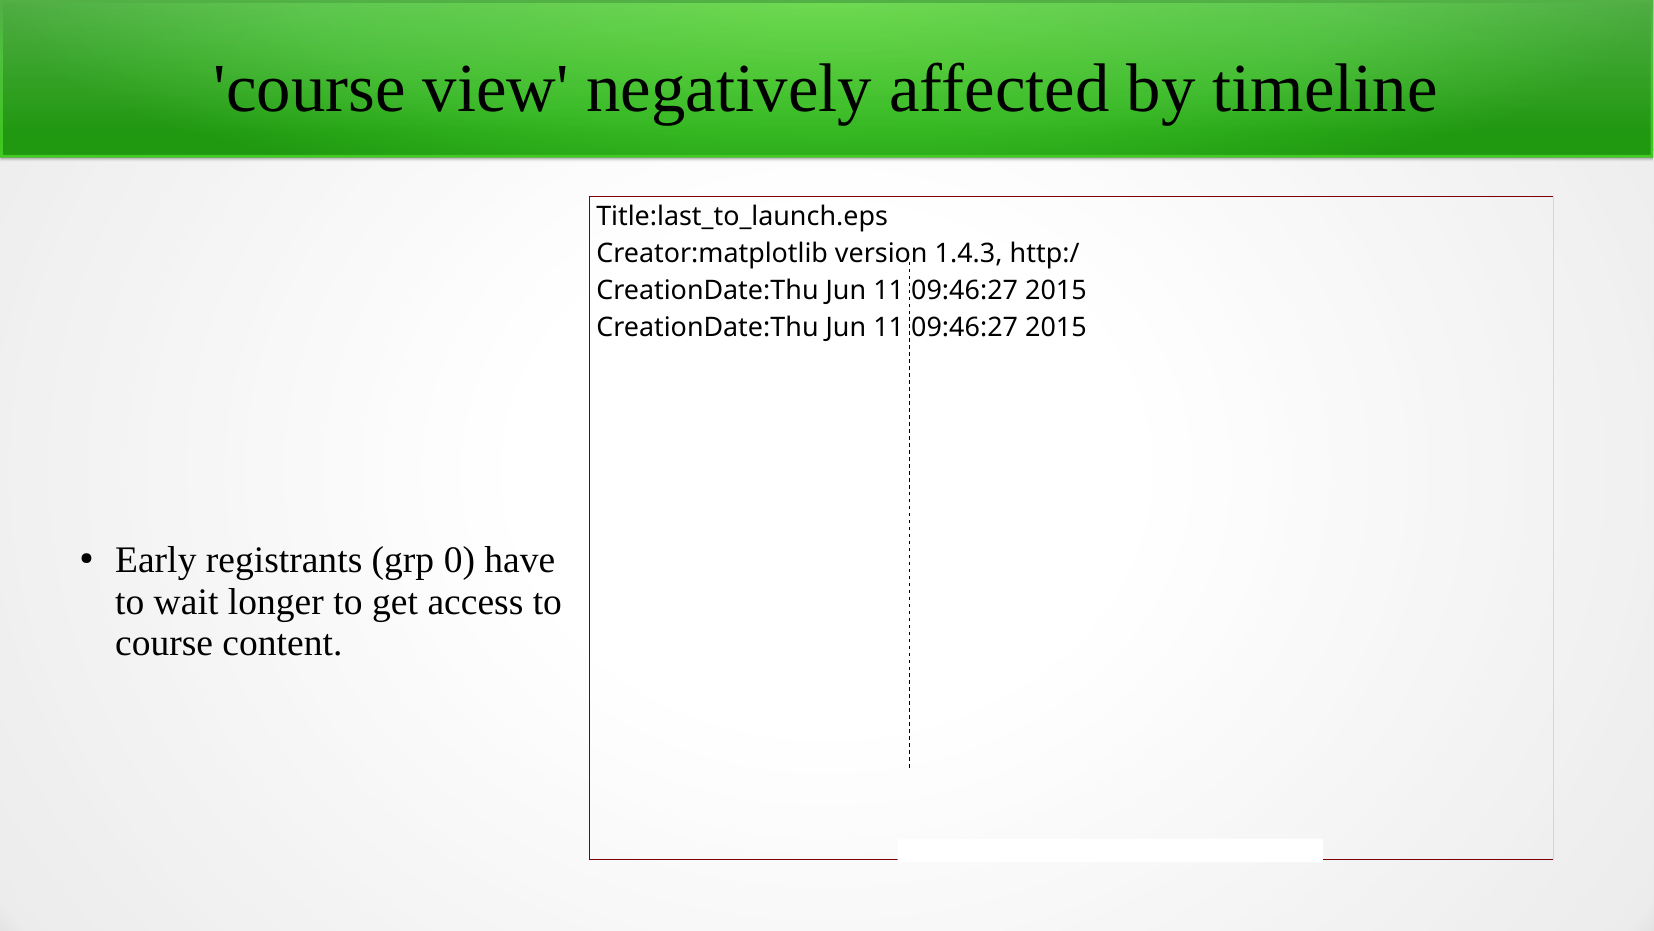

# 'course view' negatively affected by timeline
Early registrants (grp 0) have to wait longer to get access to course content.